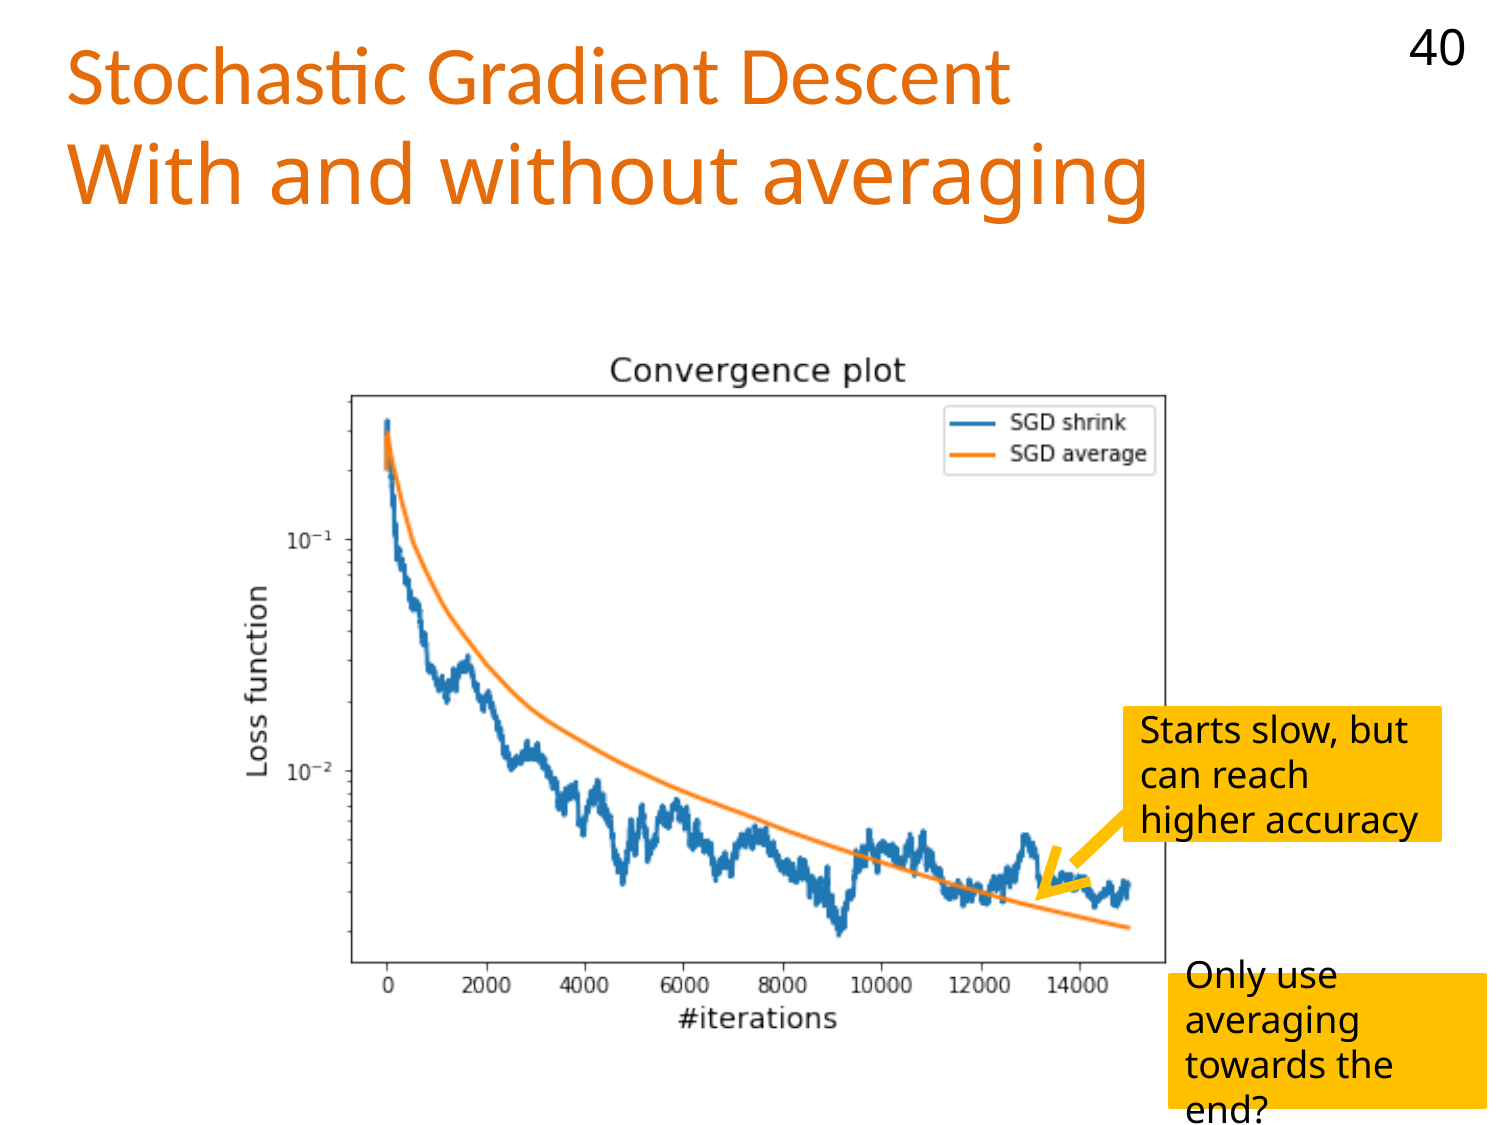

Stochastic Gradient Descent
With and without averaging
Starts slow, but can reach higher accuracy
Only use averaging towards the end?